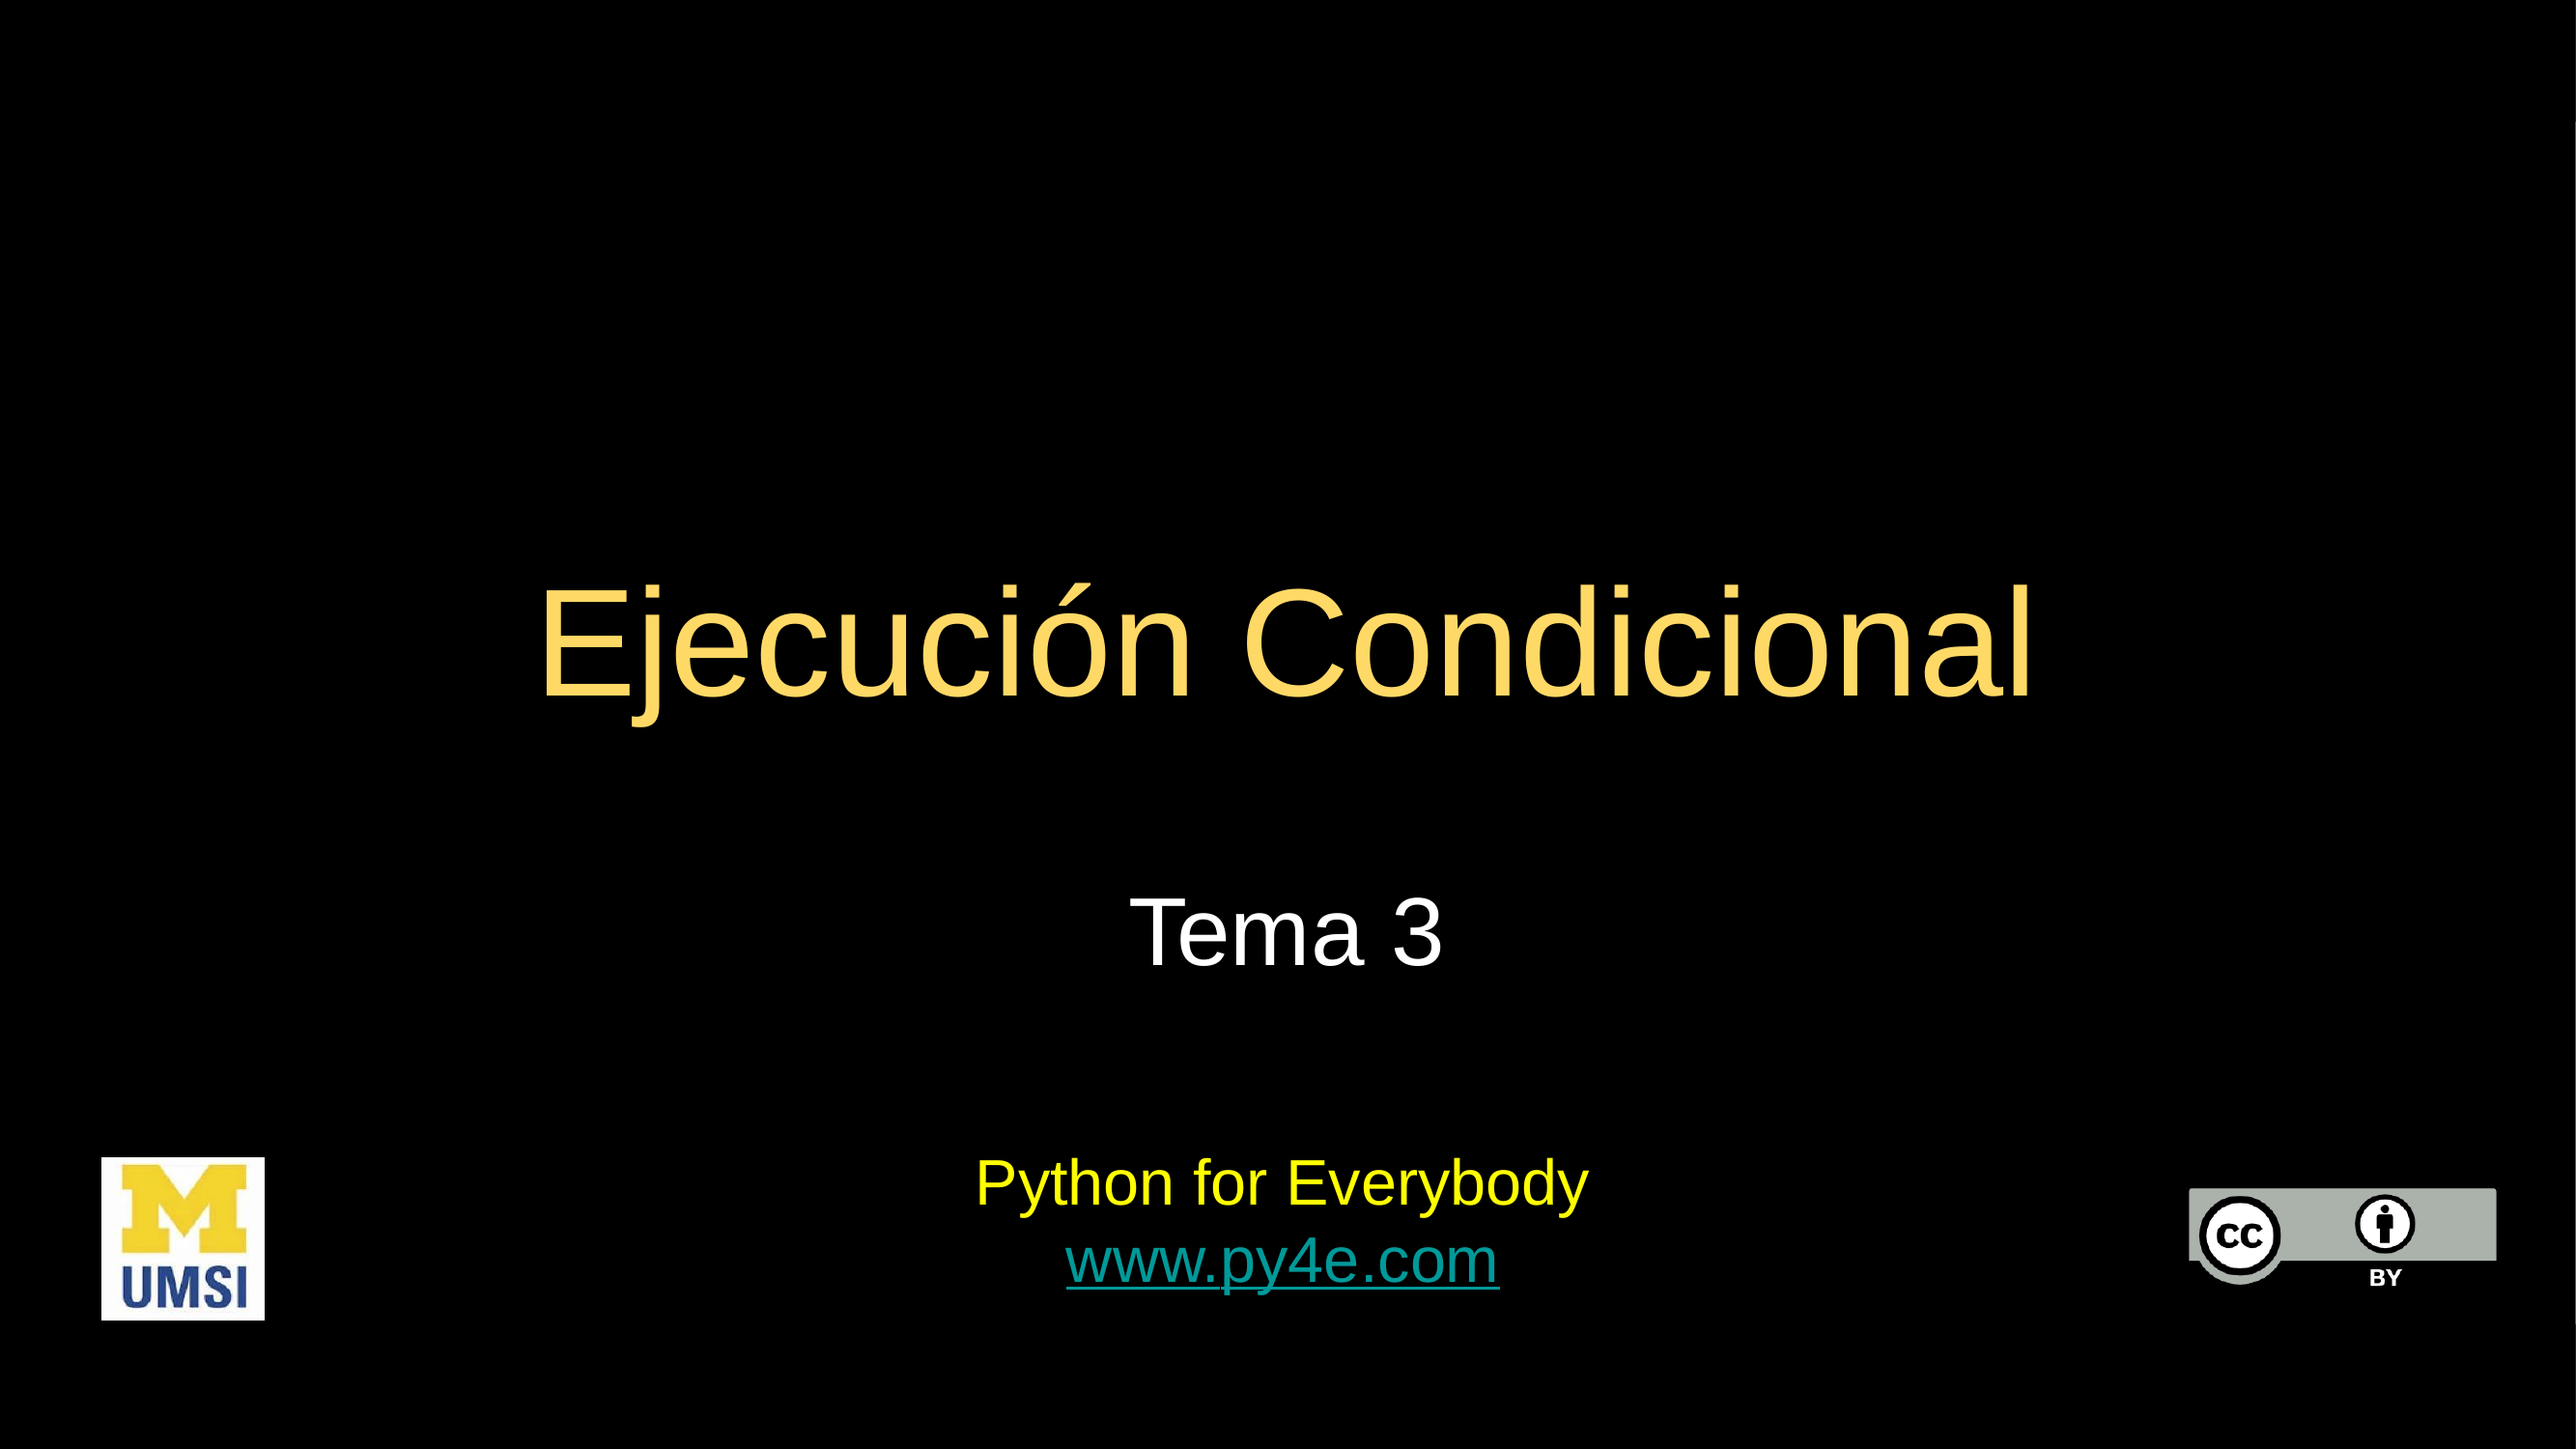

# Ejecución Condicional
Tema 3
Python for Everybody
www.py4e.com